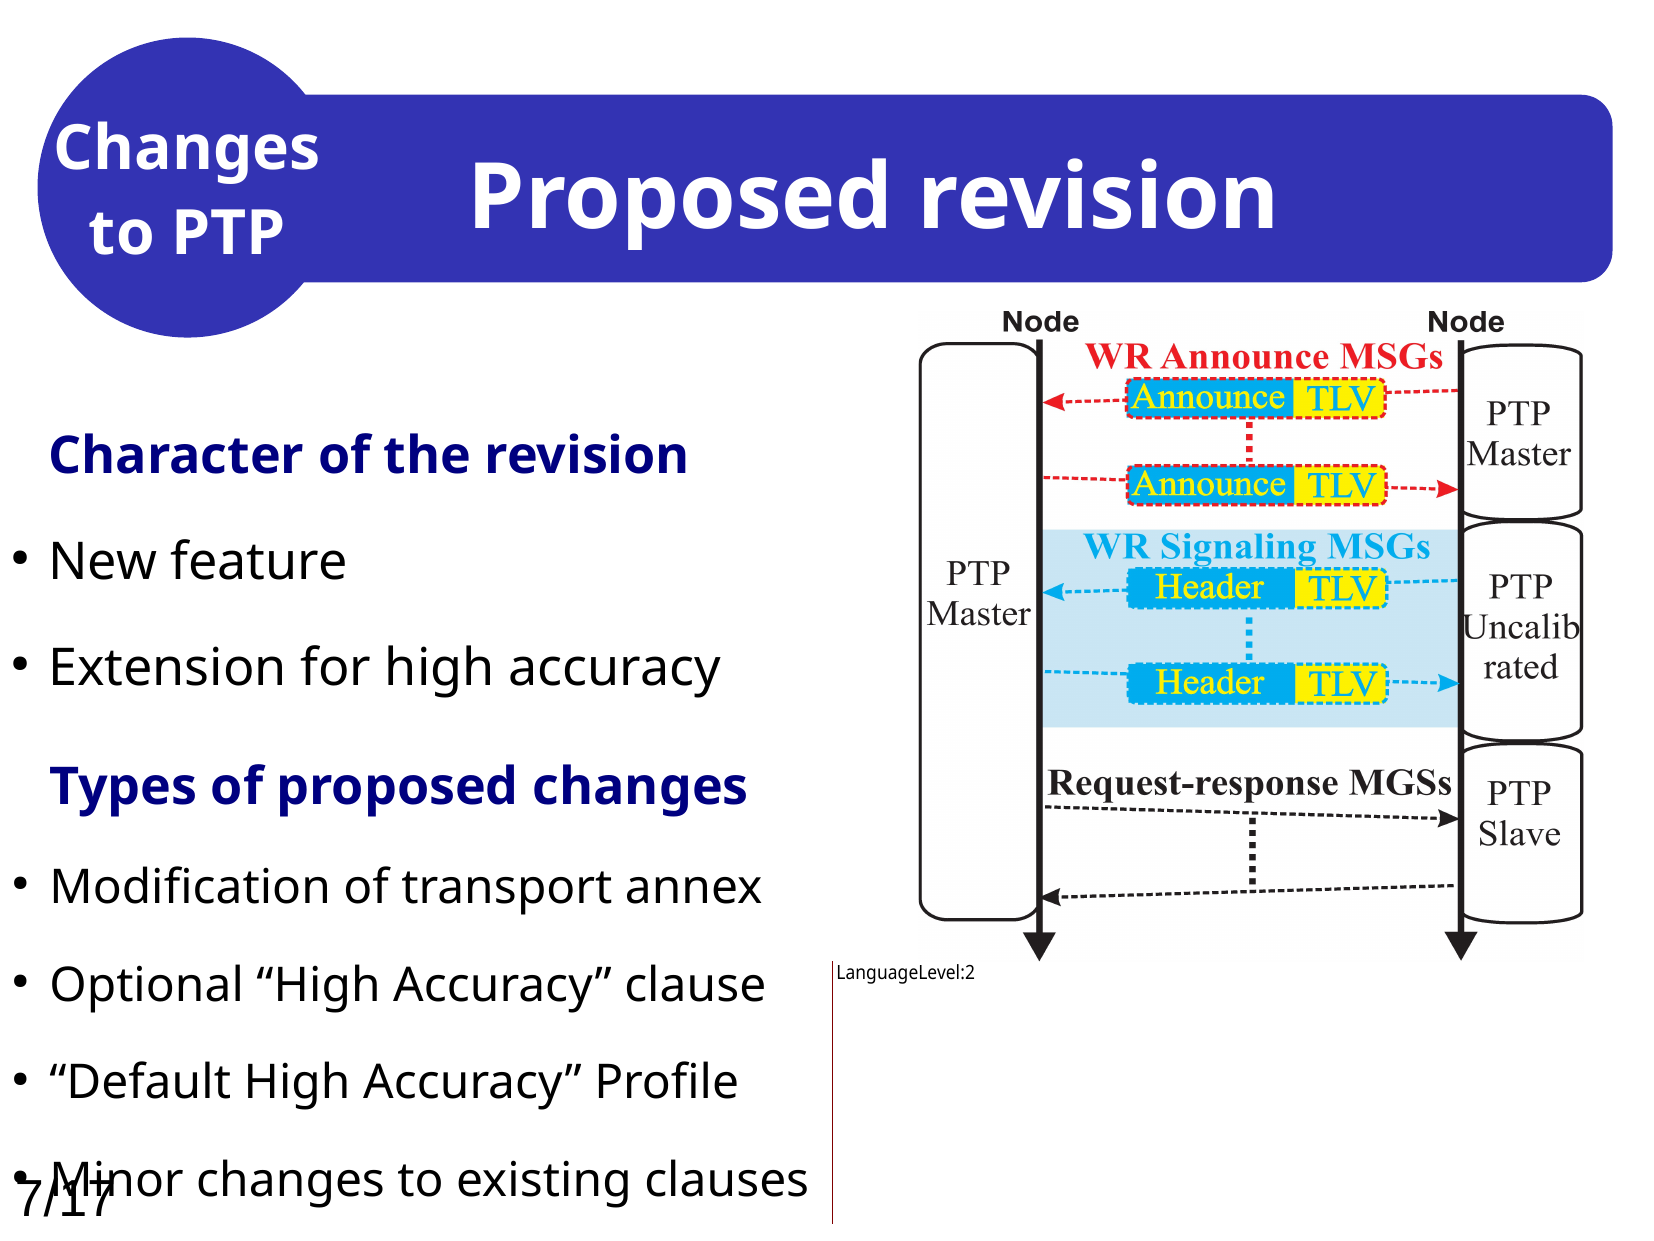

Changes
to PTP
Proposed revision
Character of the revision
New feature
Extension for high accuracy
Types of proposed changes
Modification of transport annex
Optional “High Accuracy” clause
“Default High Accuracy” Profile
Minor changes to existing clauses
7/17